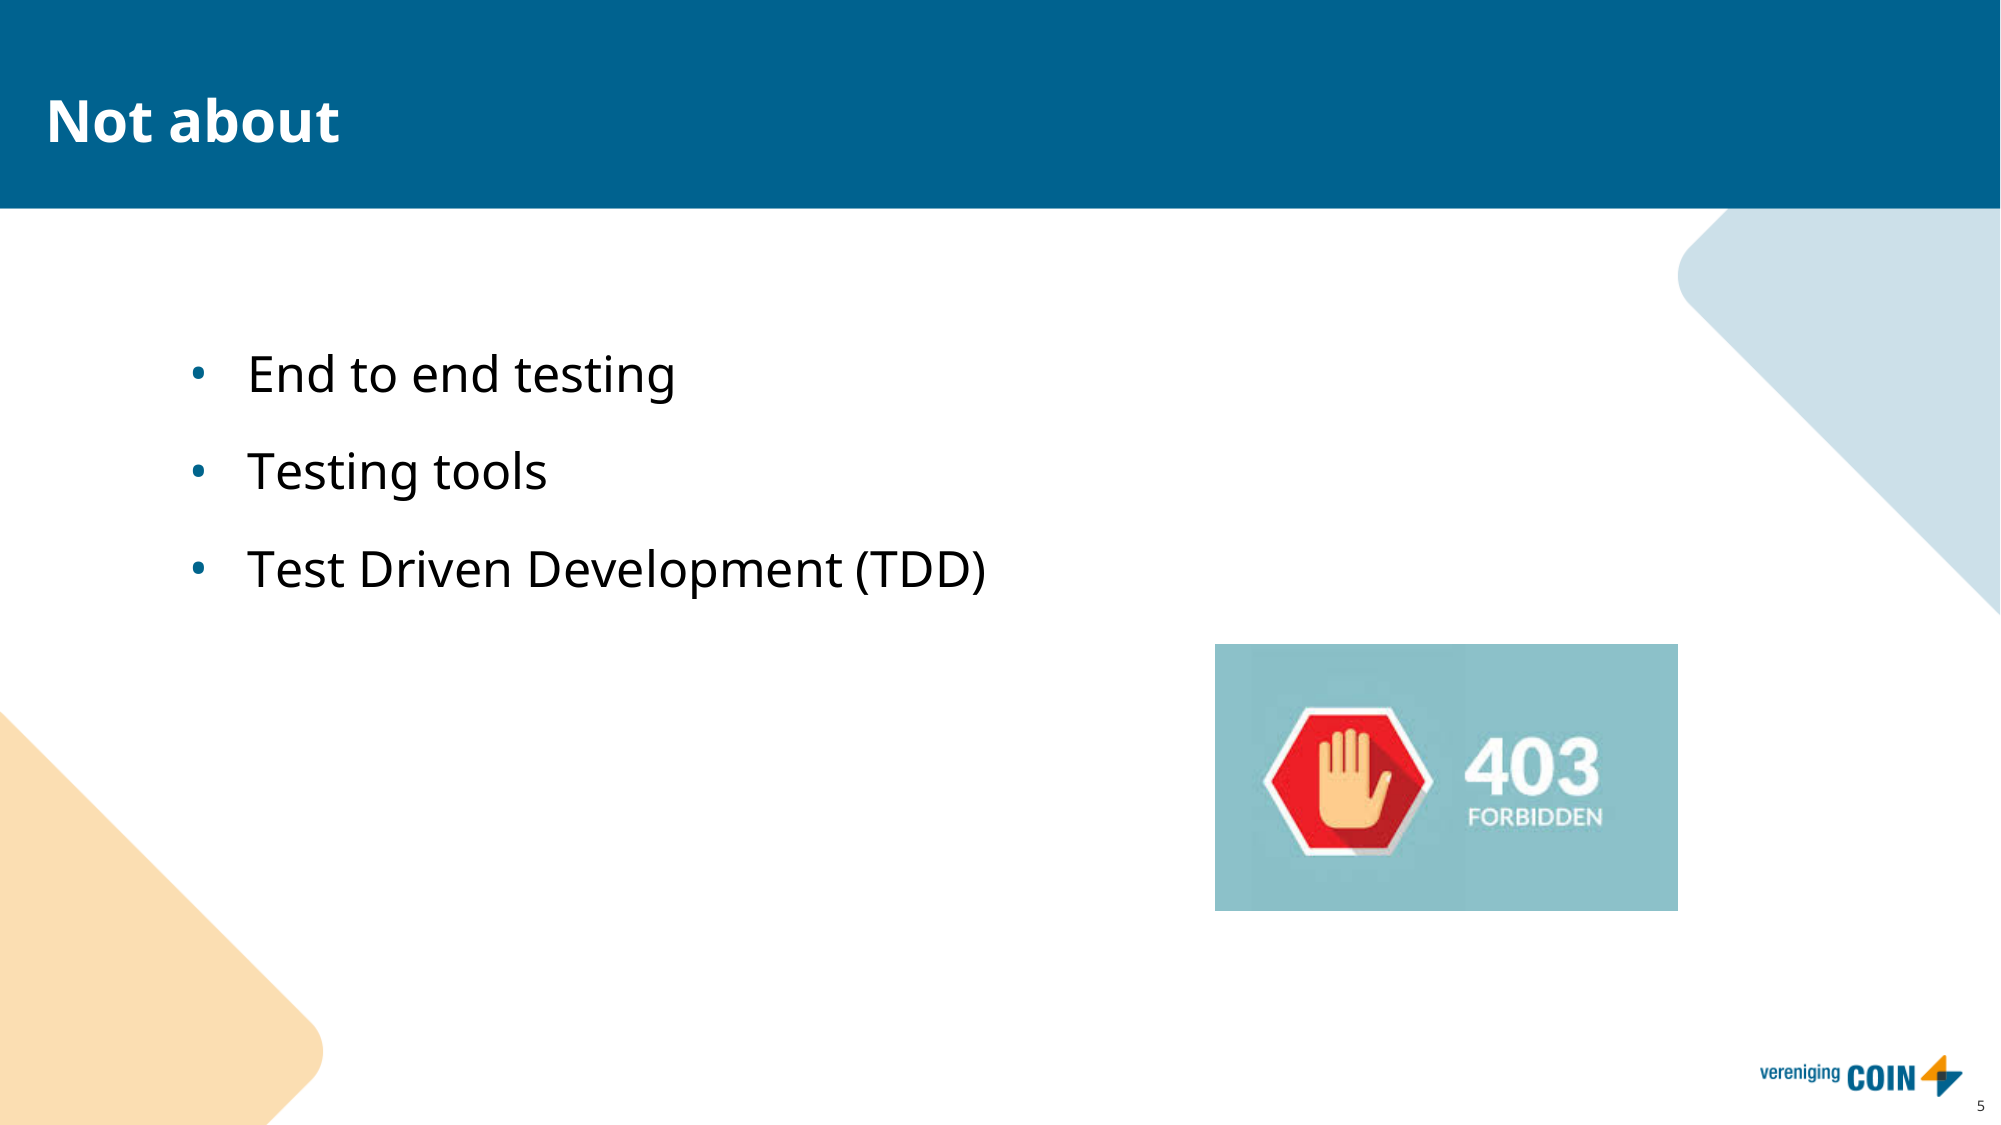

Not about
End to end testing
Testing tools
Test Driven Development (TDD)